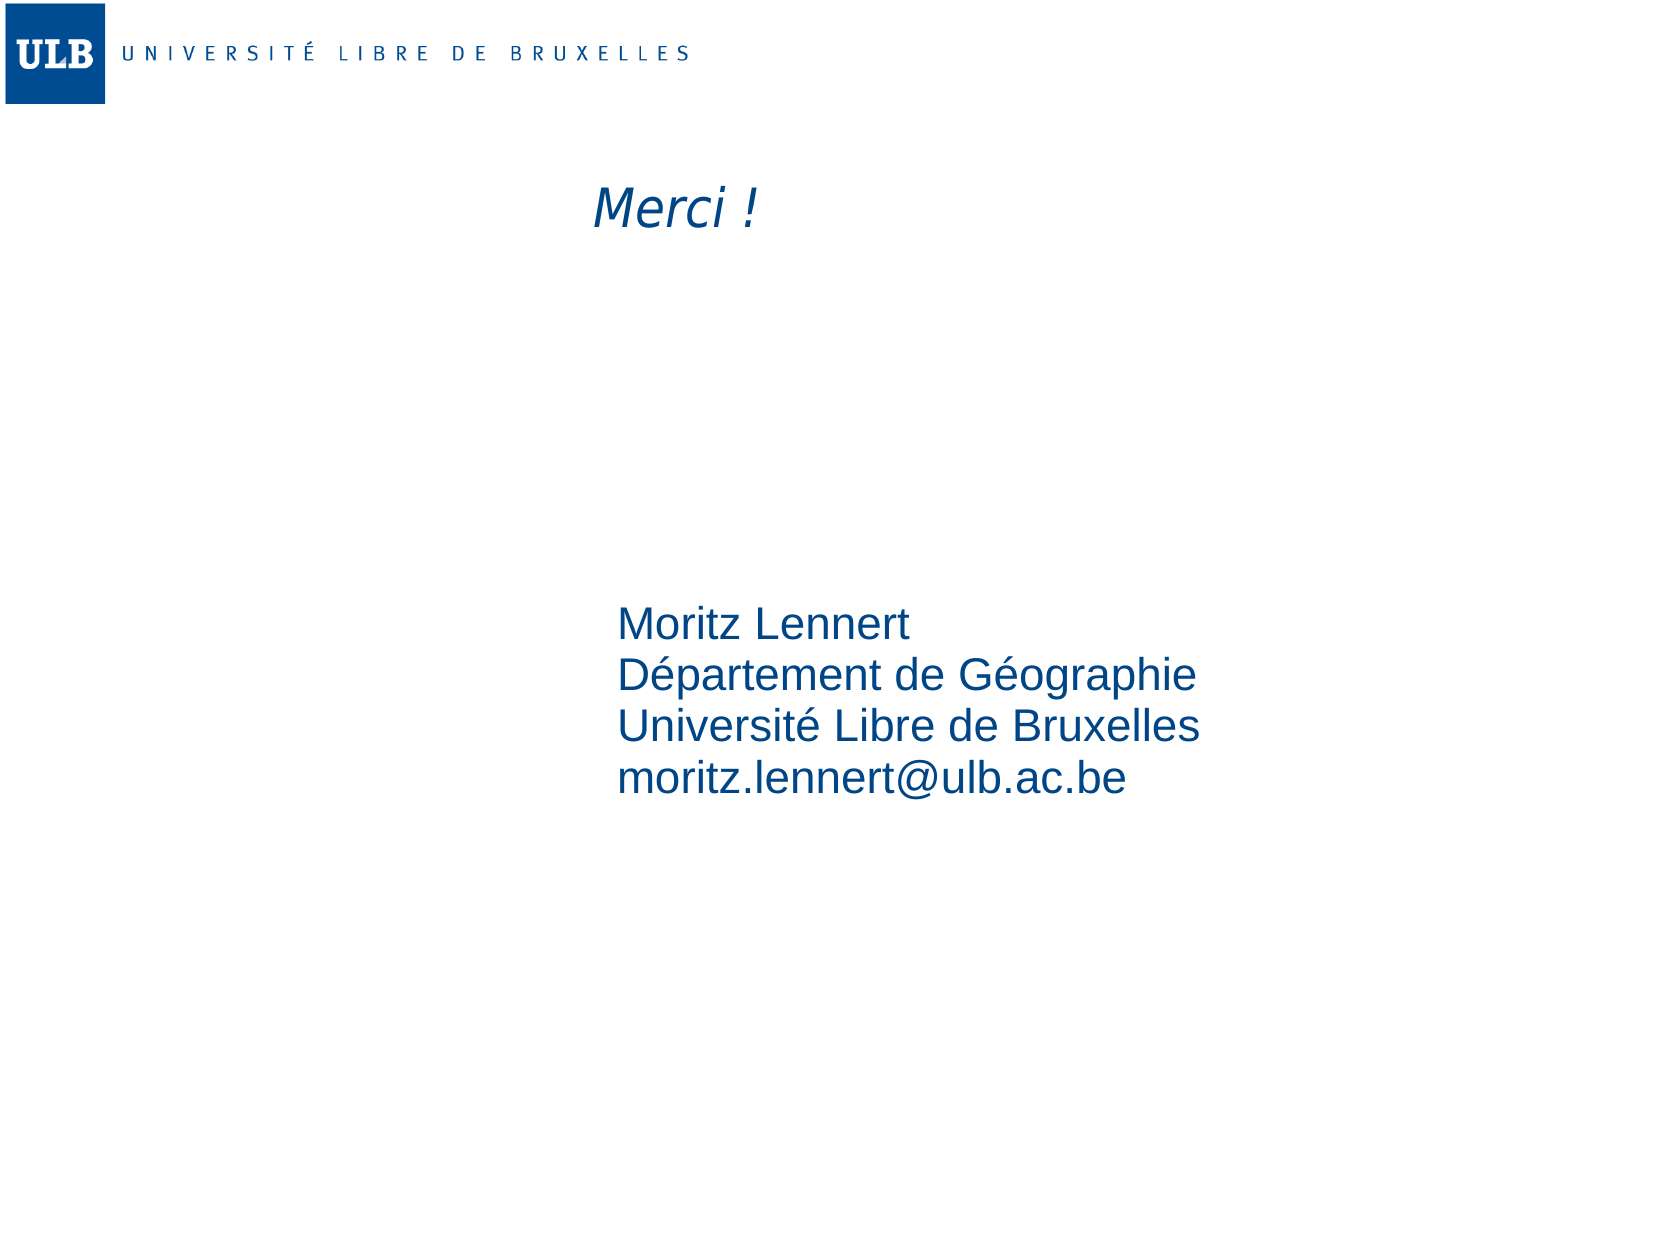

Merci !
Moritz Lennert
Département de Géographie
Université Libre de Bruxelles
moritz.lennert@ulb.ac.be